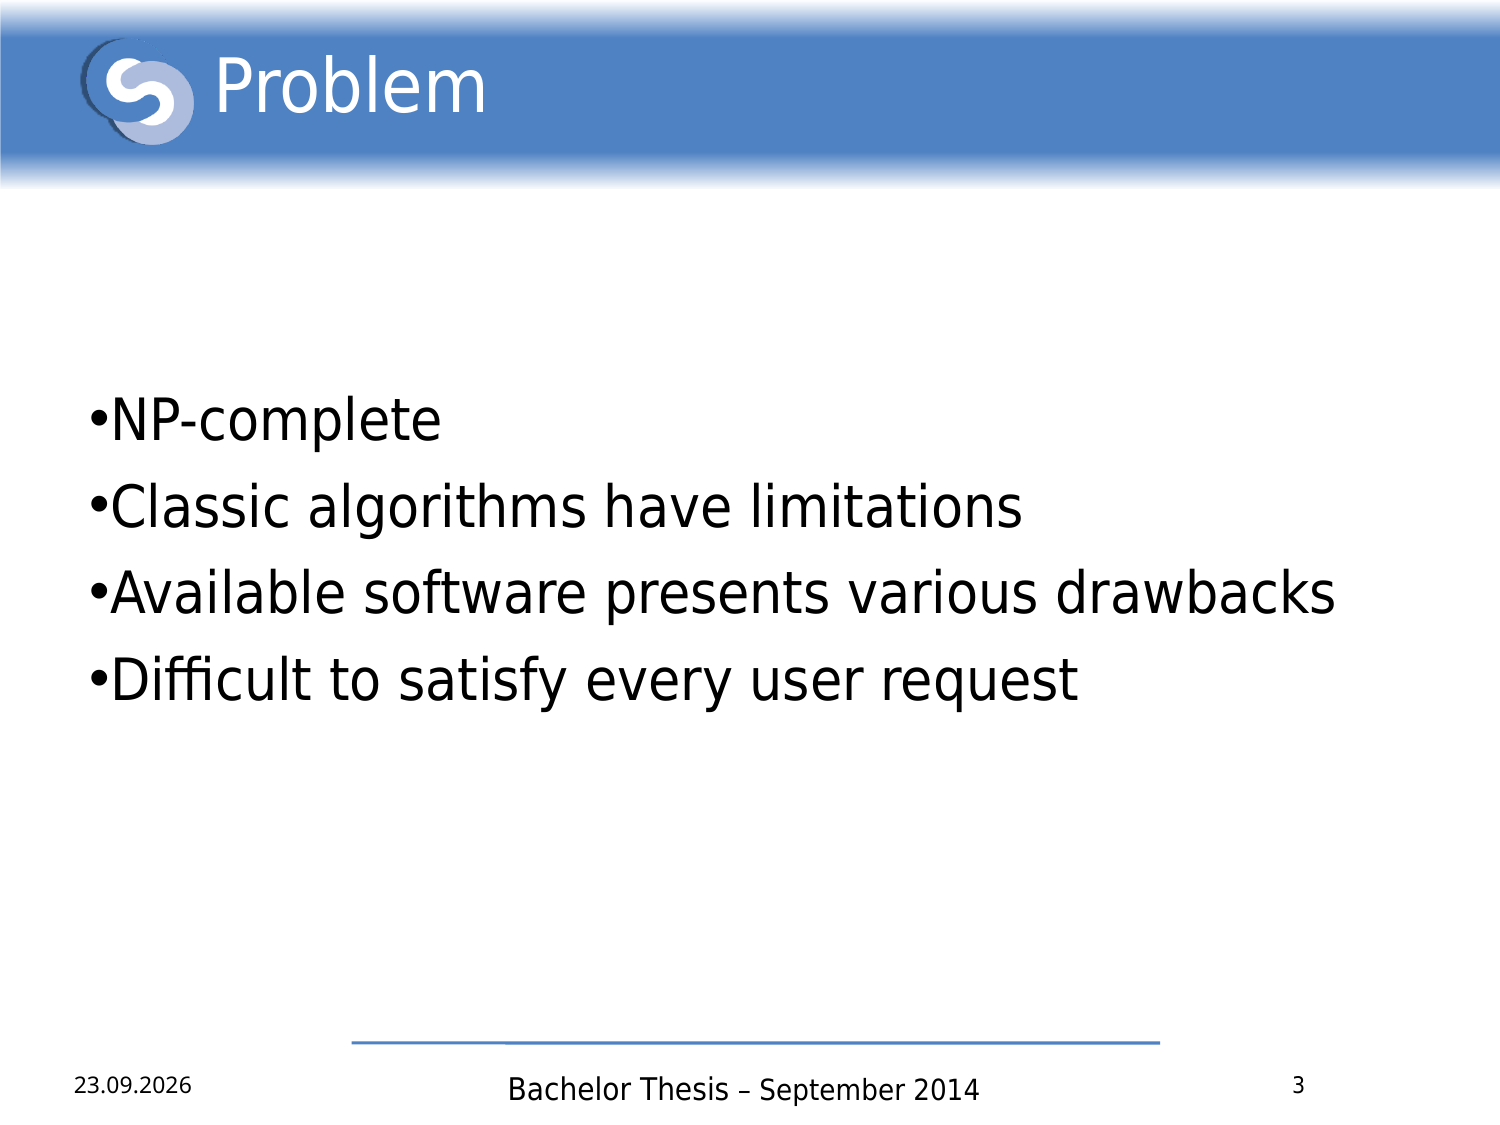

# Problem
NP-complete
Classic algorithms have limitations
Available software presents various drawbacks
Difficult to satisfy every user request
Bachelor Thesis – September 2014